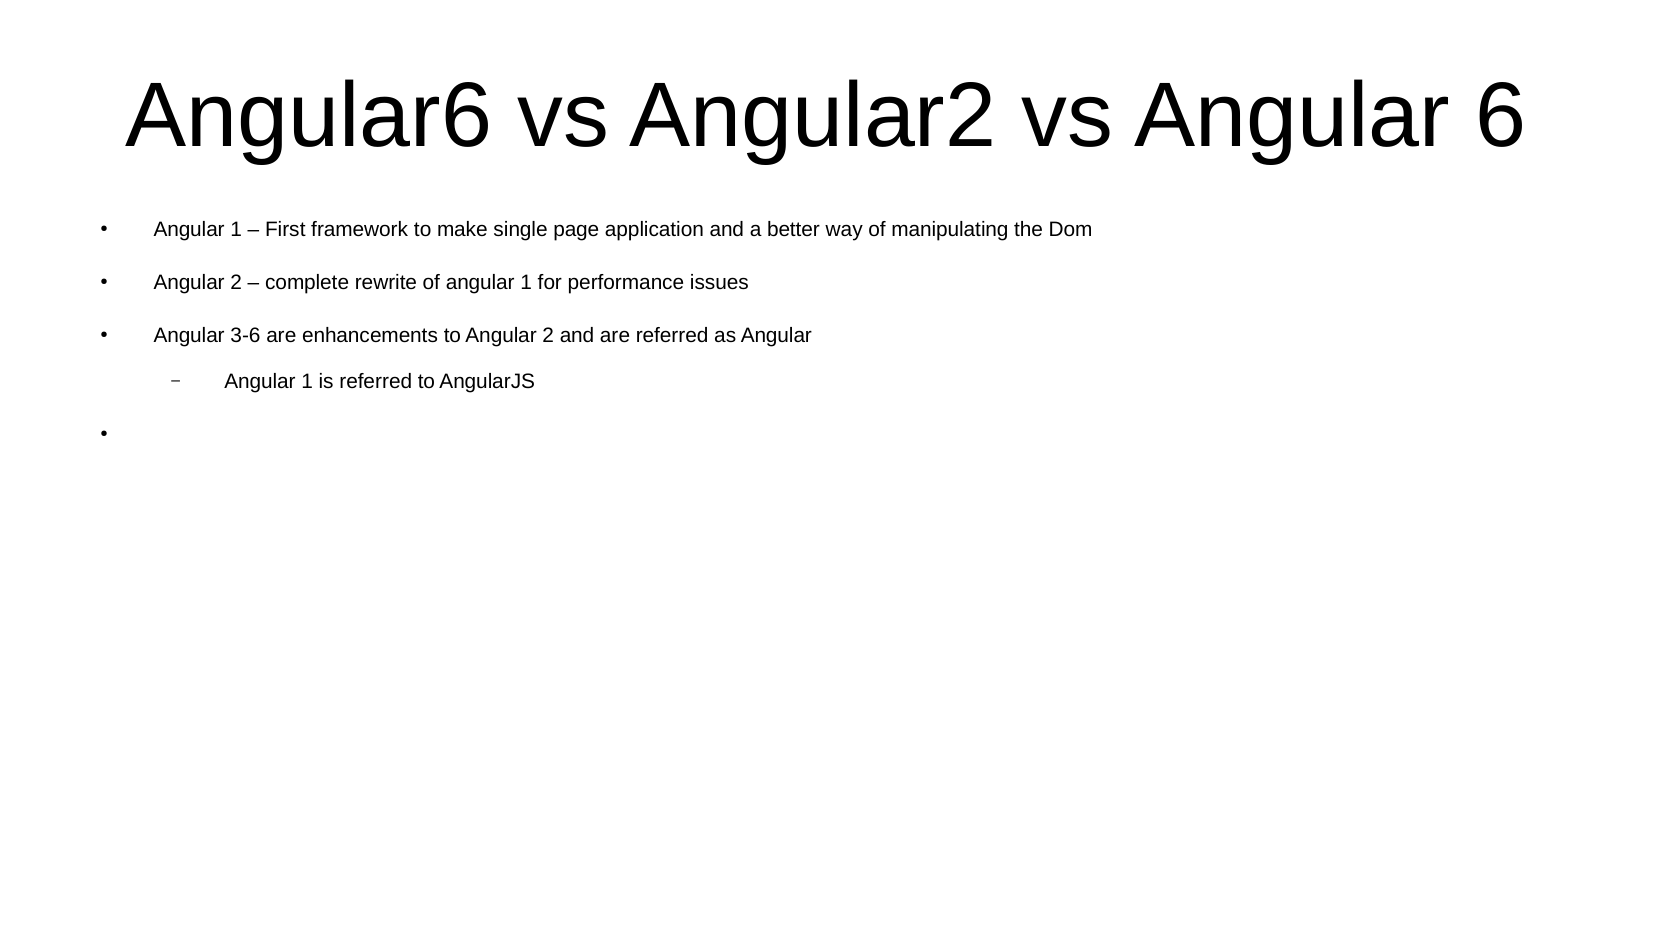

# Angular6 vs Angular2 vs Angular 6
Angular 1 – First framework to make single page application and a better way of manipulating the Dom
Angular 2 – complete rewrite of angular 1 for performance issues
Angular 3-6 are enhancements to Angular 2 and are referred as Angular
Angular 1 is referred to AngularJS